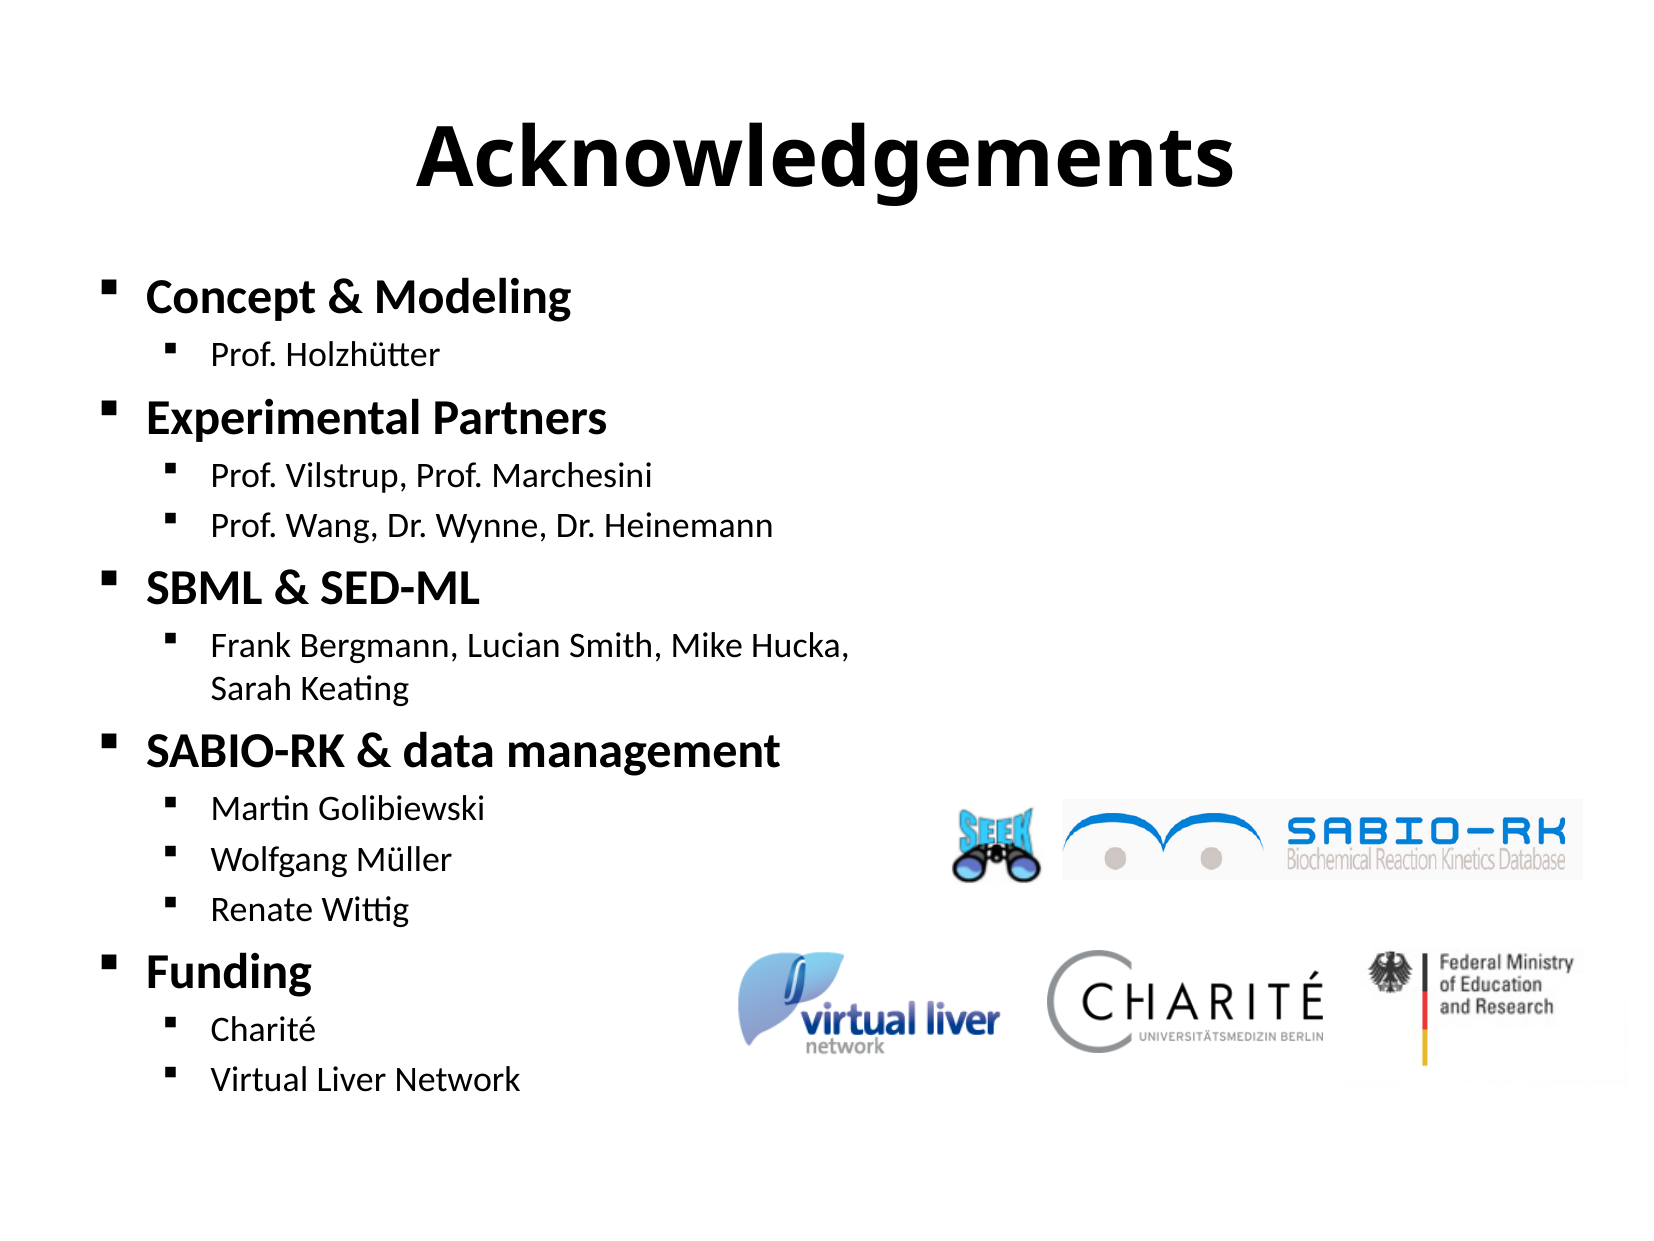

# Acknowledgements
Concept & Modeling
Prof. Holzhütter
Experimental Partners
Prof. Vilstrup, Prof. Marchesini
Prof. Wang, Dr. Wynne, Dr. Heinemann
SBML & SED-ML
Frank Bergmann, Lucian Smith, Mike Hucka, Sarah Keating
SABIO-RK & data management
Martin Golibiewski
Wolfgang Müller
Renate Wittig
Funding
Charité
Virtual Liver Network